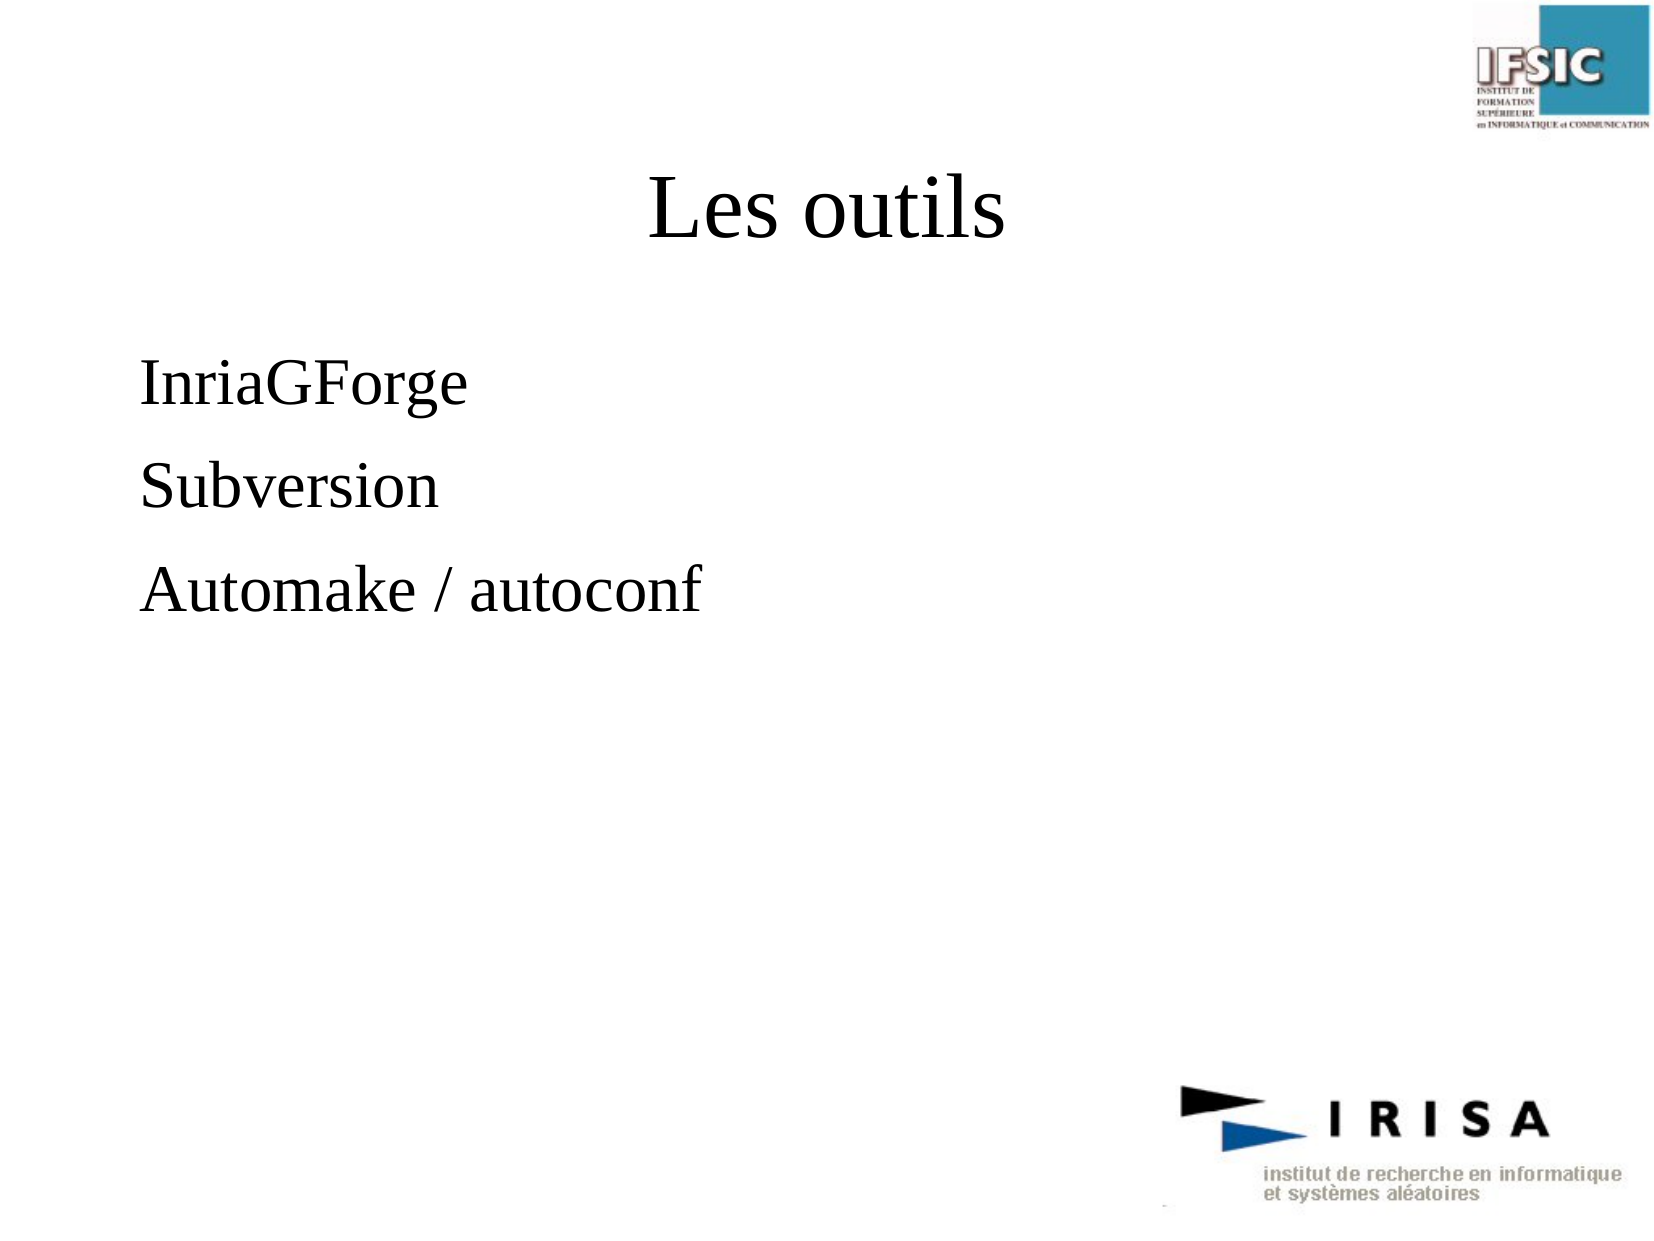

# Les outils
InriaGForge
Subversion
Automake / autoconf